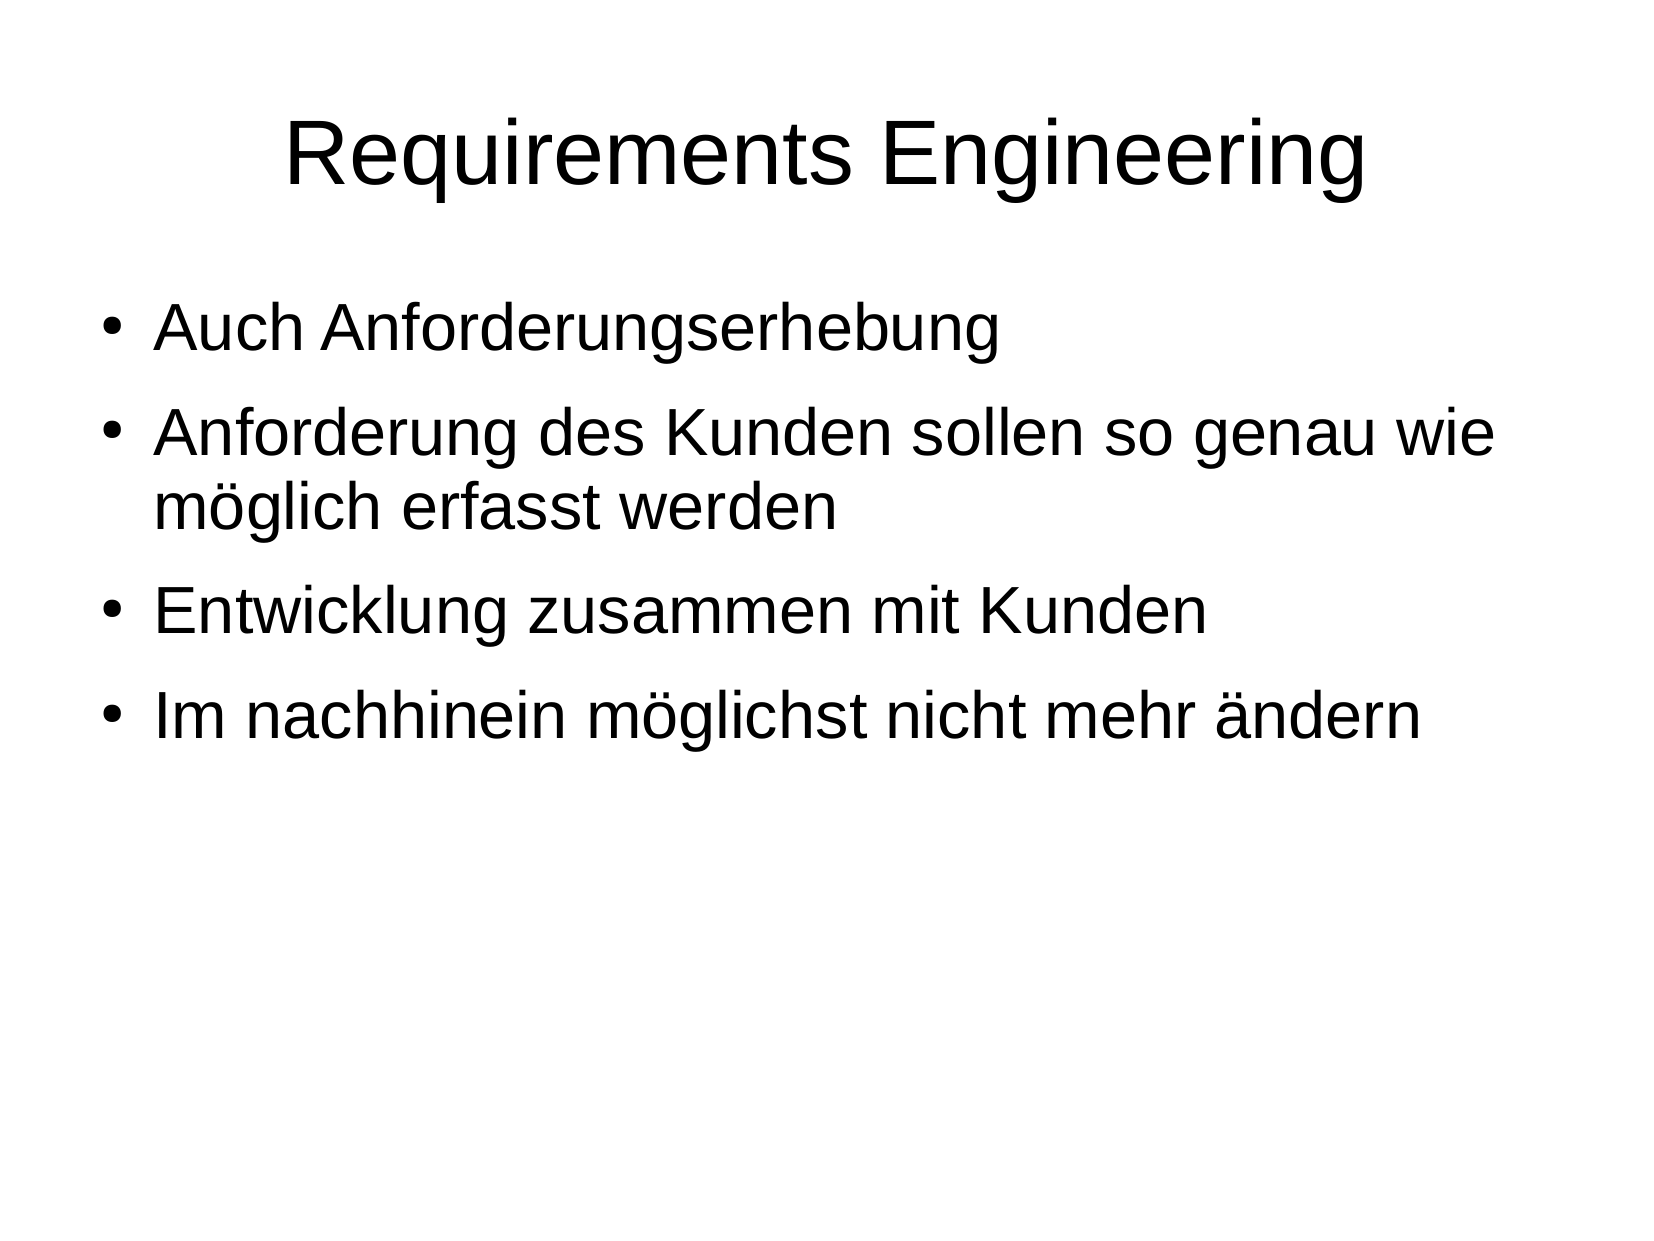

# Requirements Engineering
Auch Anforderungserhebung
Anforderung des Kunden sollen so genau wie möglich erfasst werden
Entwicklung zusammen mit Kunden
Im nachhinein möglichst nicht mehr ändern